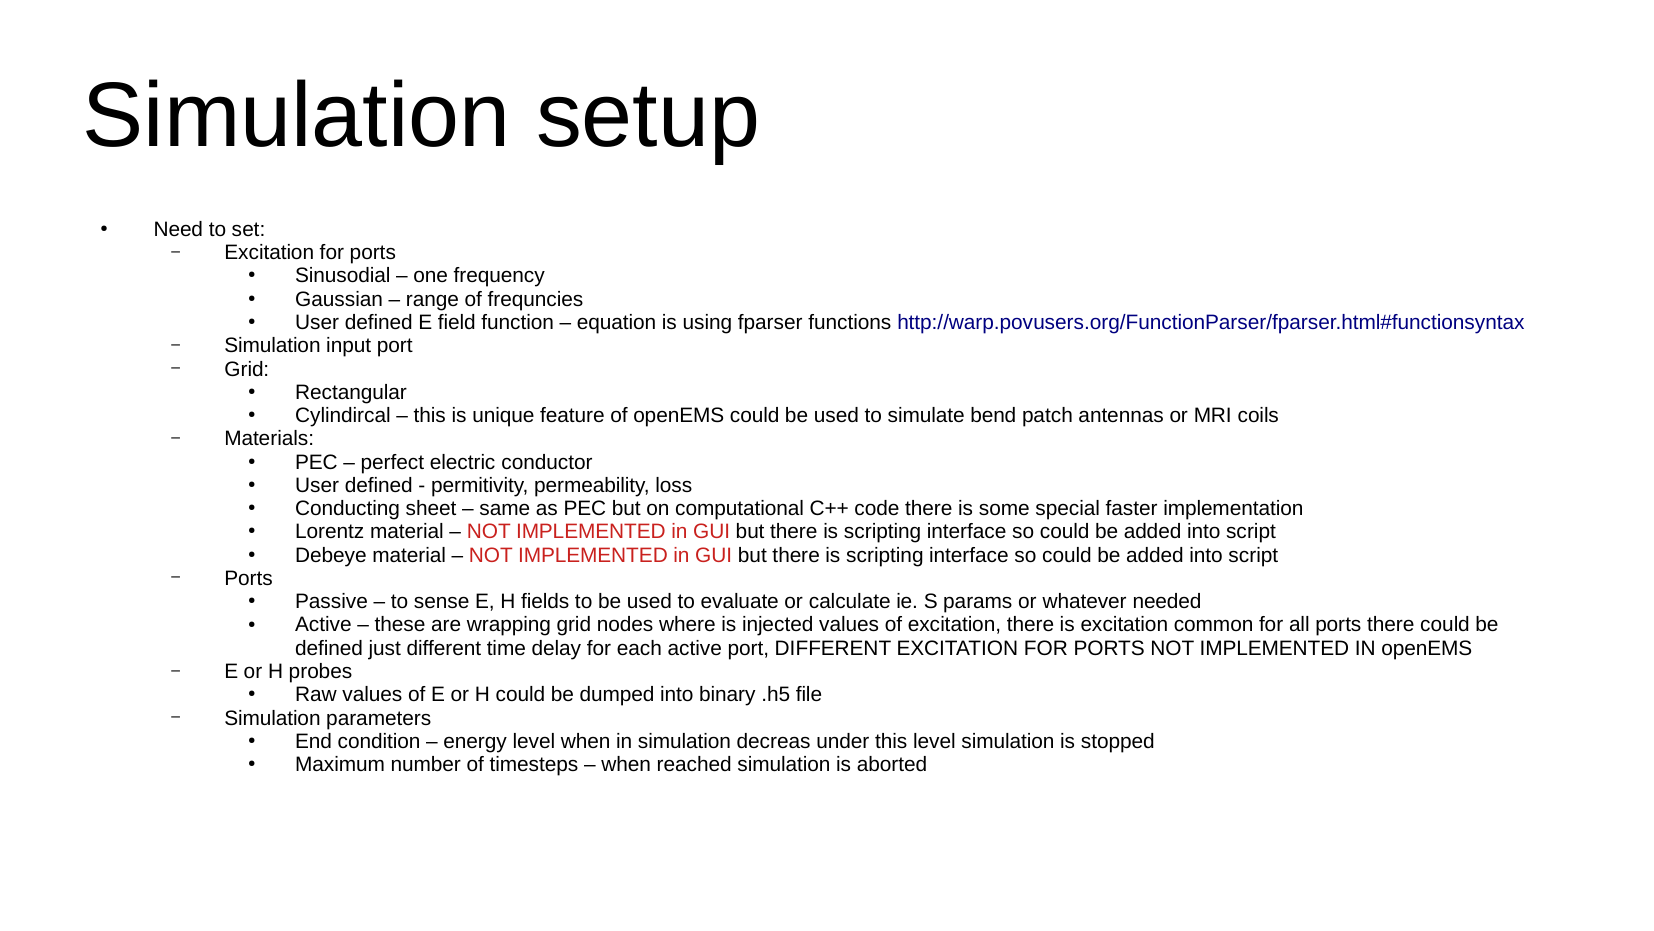

# Simulation setup
Need to set:
Excitation for ports
Sinusodial – one frequency
Gaussian – range of frequncies
User defined E field function – equation is using fparser functions http://warp.povusers.org/FunctionParser/fparser.html#functionsyntax
Simulation input port
Grid:
Rectangular
Cylindircal – this is unique feature of openEMS could be used to simulate bend patch antennas or MRI coils
Materials:
PEC – perfect electric conductor
User defined - permitivity, permeability, loss
Conducting sheet – same as PEC but on computational C++ code there is some special faster implementation
Lorentz material – NOT IMPLEMENTED in GUI but there is scripting interface so could be added into script
Debeye material – NOT IMPLEMENTED in GUI but there is scripting interface so could be added into script
Ports
Passive – to sense E, H fields to be used to evaluate or calculate ie. S params or whatever needed
Active – these are wrapping grid nodes where is injected values of excitation, there is excitation common for all ports there could be defined just different time delay for each active port, DIFFERENT EXCITATION FOR PORTS NOT IMPLEMENTED IN openEMS
E or H probes
Raw values of E or H could be dumped into binary .h5 file
Simulation parameters
End condition – energy level when in simulation decreas under this level simulation is stopped
Maximum number of timesteps – when reached simulation is aborted